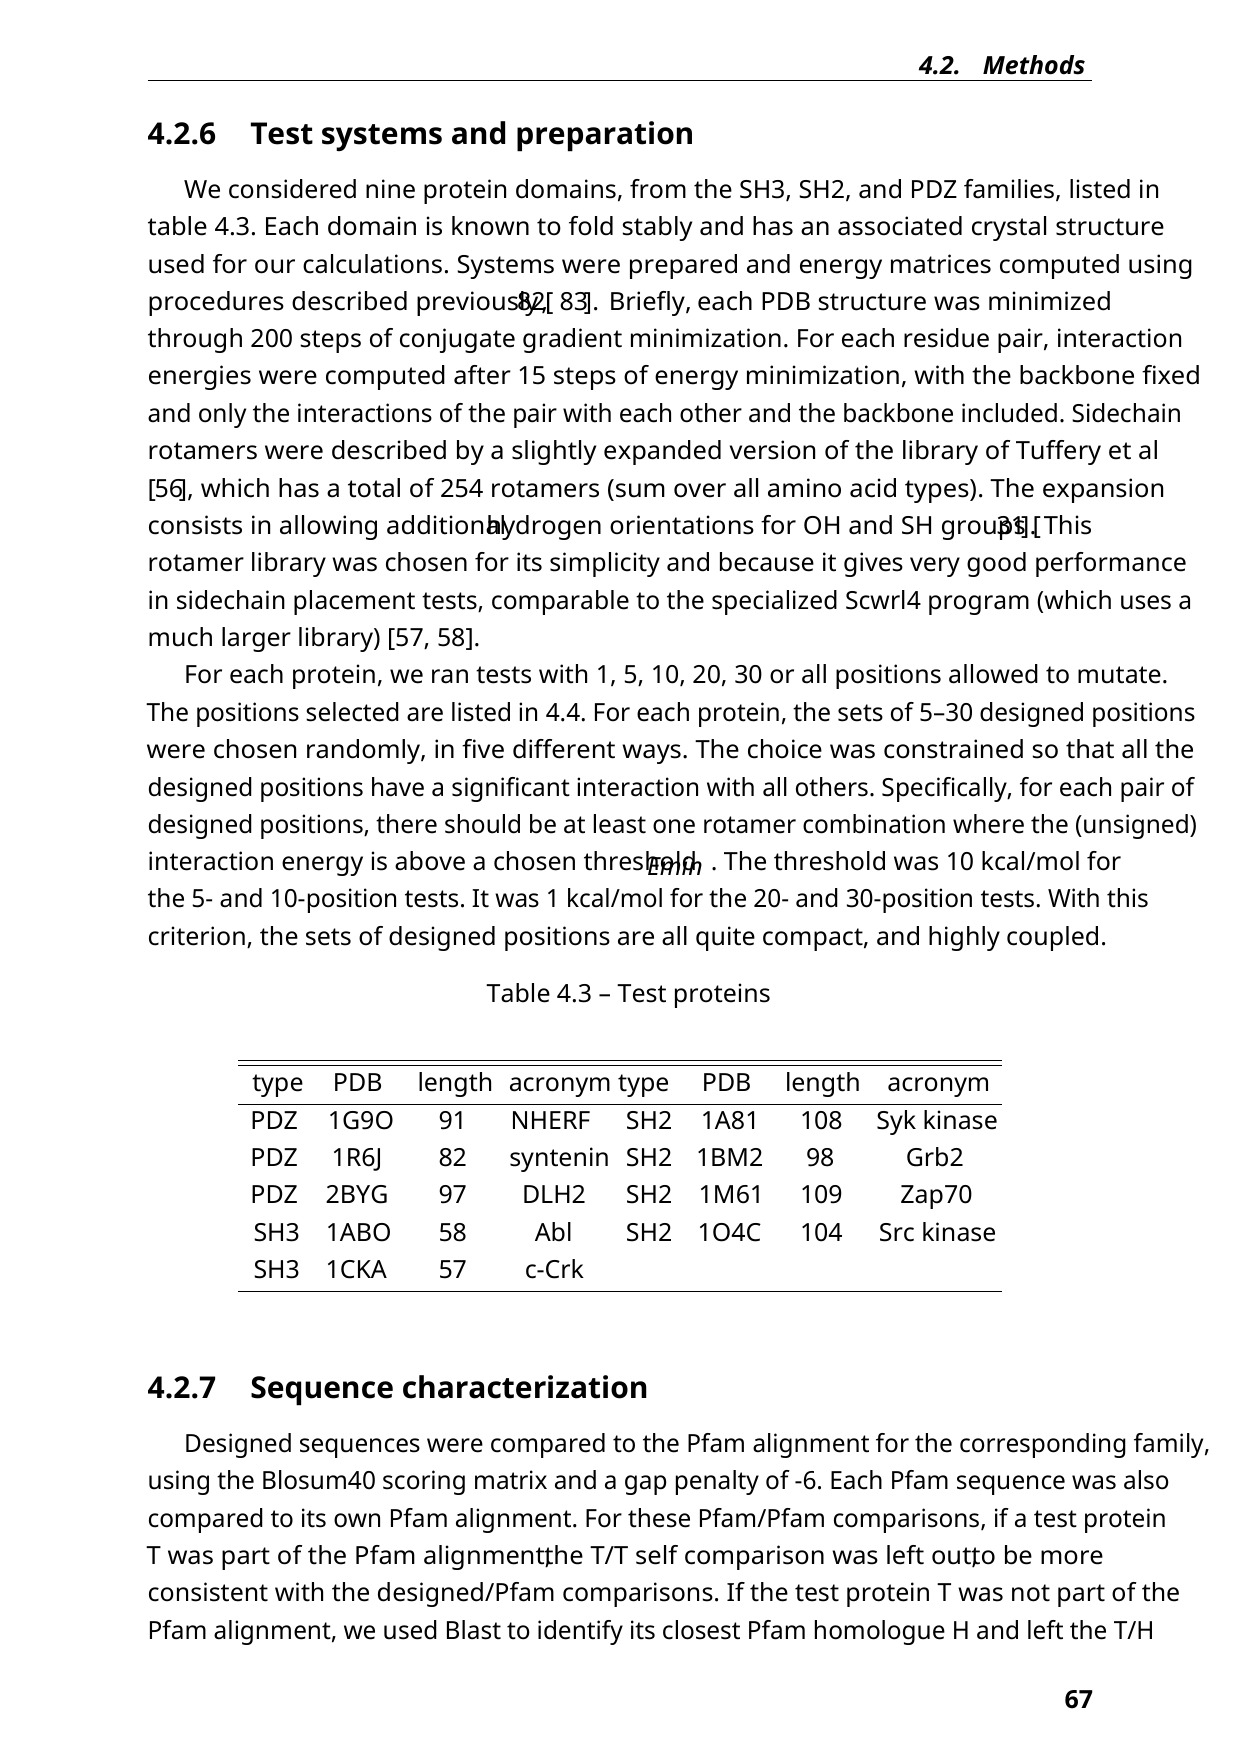

4.2.
Methods
4.2.6
Test systems and preparation
We considered nine protein domains, from the SH3, SH2, and PDZ families, listed in
table 4.3. Each domain is known to fold stably and has an associated crystal structure
used for our calculations. Systems were prepared and energy matrices computed using
procedures described previously [
82
,
83
].
Briefly,
each PDB structure was minimized
through 200 steps of conjugate gradient minimization. For each residue pair, interaction
energies were computed after 15 steps of energy minimization, with the backbone fixed
and only the interactions of the pair with each other and the backbone included. Sidechain
rotamers were described by a slightly expanded version of the library of Tuffery et al
[
56
], which has a total of 254 rotamers (sum over all amino acid types). The expansion
consists in allowing additional
hydrogen orientations for OH and SH groups [
31
].
This
rotamer library was chosen for its simplicity and because it gives very good performance
in sidechain placement tests, comparable to the specialized Scwrl4 program (which uses a
much larger library) [57, 58].
For each protein, we ran tests with 1, 5, 10, 20, 30 or all positions allowed to mutate.
The positions selected are listed in 4.4. For each protein, the sets of 5–30 designed positions
were chosen randomly, in five different ways. The choice was constrained so that all the
designed positions have a significant interaction with all others. Specifically, for each pair of
designed positions, there should be at least one rotamer combination where the (unsigned)
interaction energy is above a chosen threshold
. The threshold was 10 kcal/mol for
Emin
the 5- and 10-position tests. It was 1 kcal/mol for the 20- and 30-position tests. With this
criterion, the sets of designed positions are all quite compact, and highly coupled.
Table 4.3 – Test proteins
type
PDB
length
acronym type
PDB
length
acronym
PDZ
1G9O
91
NHERF
SH2
1A81
108
Syk kinase
PDZ
1R6J
82
syntenin
SH2
1BM2
98
Grb2
PDZ
2BYG
97
DLH2
SH2
1M61
109
Zap70
SH3
1ABO
58
Abl
SH2
1O4C
104
Src kinase
SH3
1CKA
57
c-Crk
4.2.7
Sequence characterization
Designed sequences were compared to the Pfam alignment for the corresponding family,
using the Blosum40 scoring matrix and a gap penalty of -6. Each Pfam sequence was also
compared to its own Pfam alignment. For these Pfam/Pfam comparisons, if a test protein
T was part of the Pfam alignment,
the T/T self comparison was left out,
to be more
consistent with the designed/Pfam comparisons. If the test protein T was not part of the
Pfam alignment, we used Blast to identify its closest Pfam homologue H and left the T/H
67